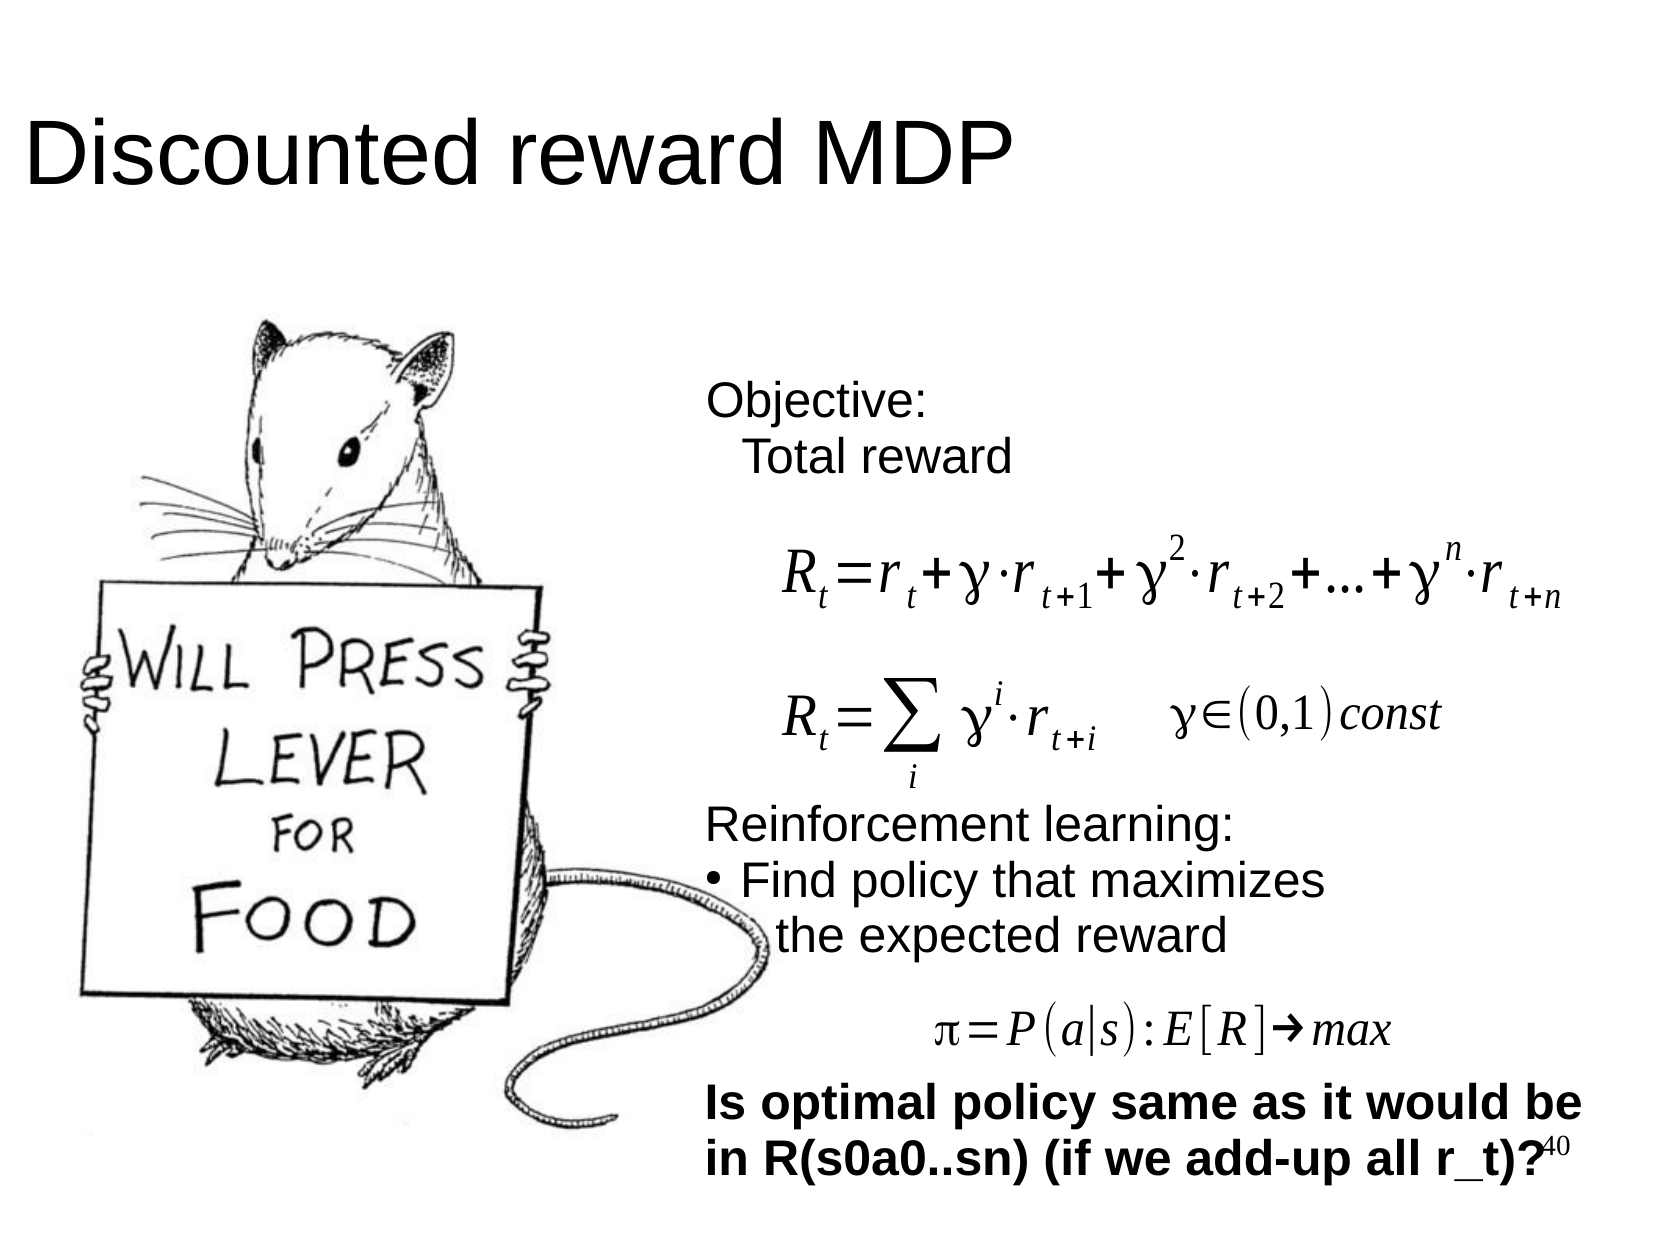

# Discounted reward MDP
Objective:
Total reward
Reinforcement learning:
Find policy that maximizes
the expected reward
Is optimal policy same as it would be
in R(s0a0..sn) (if we add-up all r_t)?
40